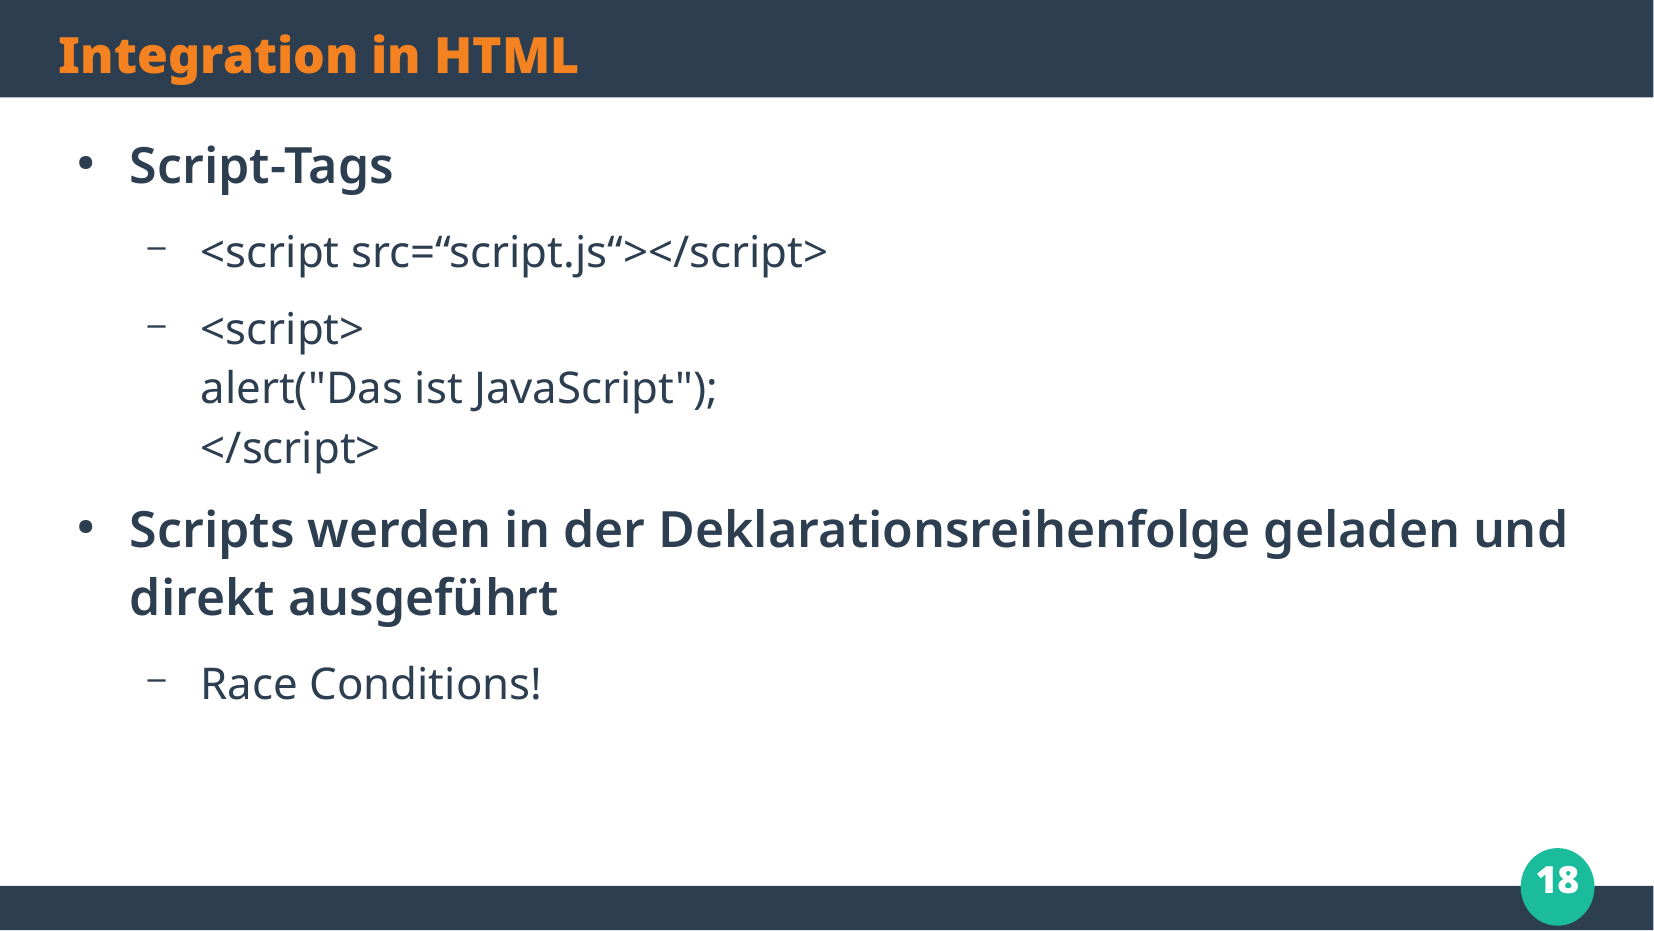

# Integration in HTML
Script-Tags
<script src=“script.js“></script>
<script>
alert("Das ist JavaScript");
</script>
Scripts werden in der Deklarationsreihenfolge geladen und direkt ausgeführt
Race Conditions!
18